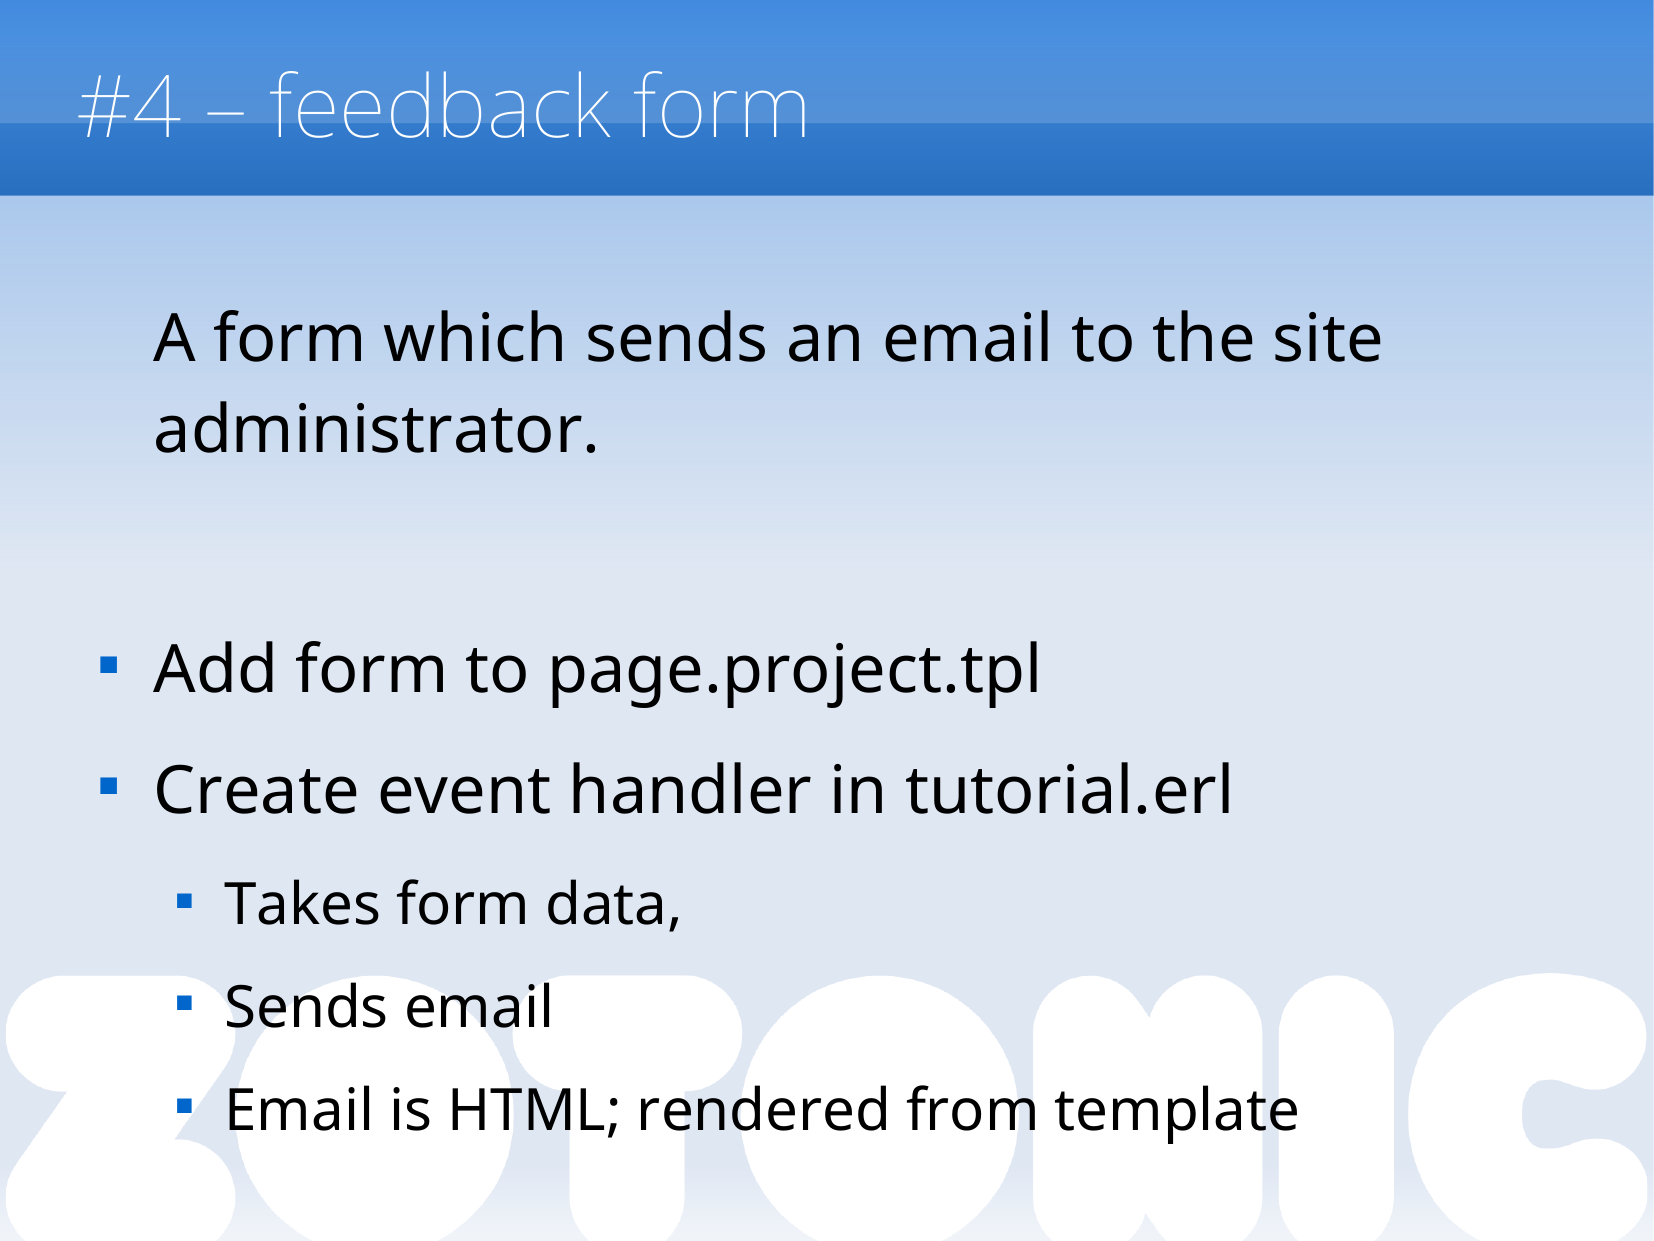

# #4 – feedback form
A form which sends an email to the site administrator.
Add form to page.project.tpl
Create event handler in tutorial.erl
Takes form data,
Sends email
Email is HTML; rendered from template